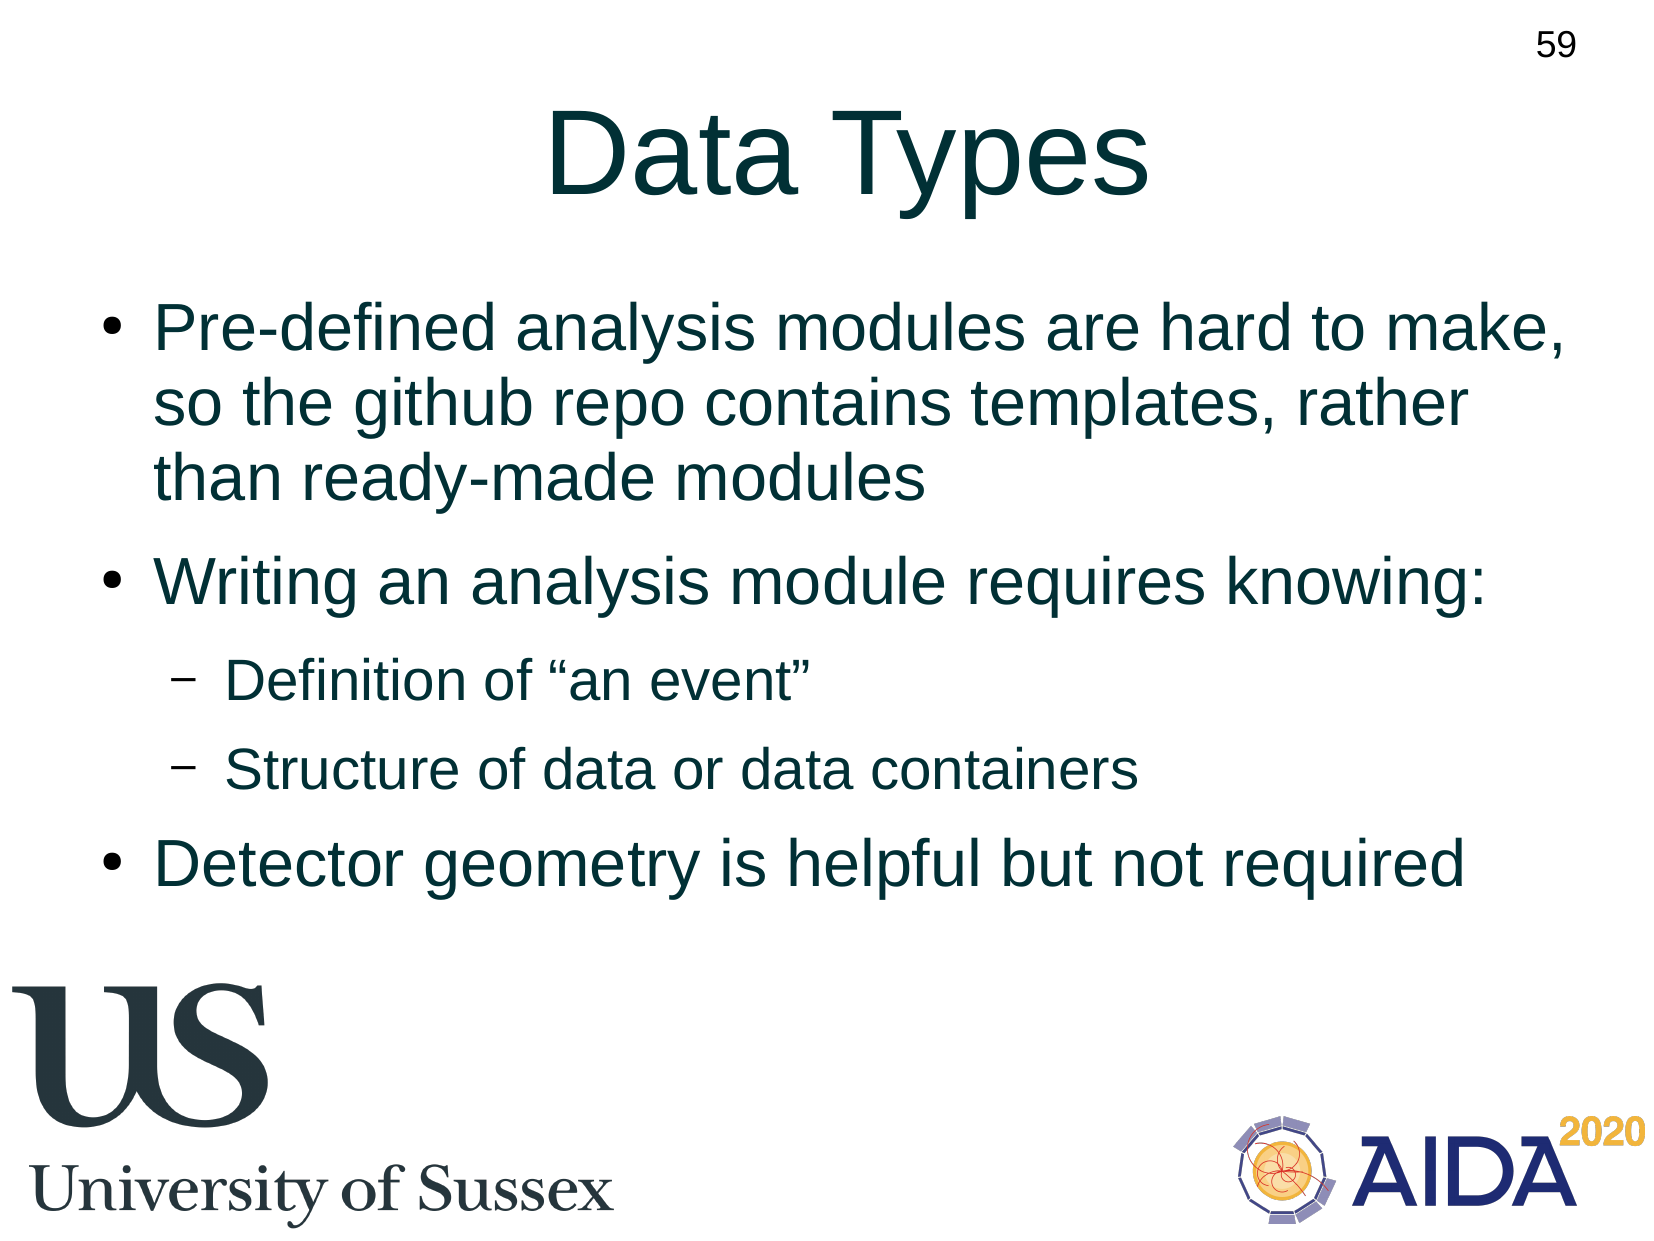

# Data Types
Pre-defined analysis modules are hard to make, so the github repo contains templates, rather than ready-made modules
Writing an analysis module requires knowing:
Definition of “an event”
Structure of data or data containers
Detector geometry is helpful but not required